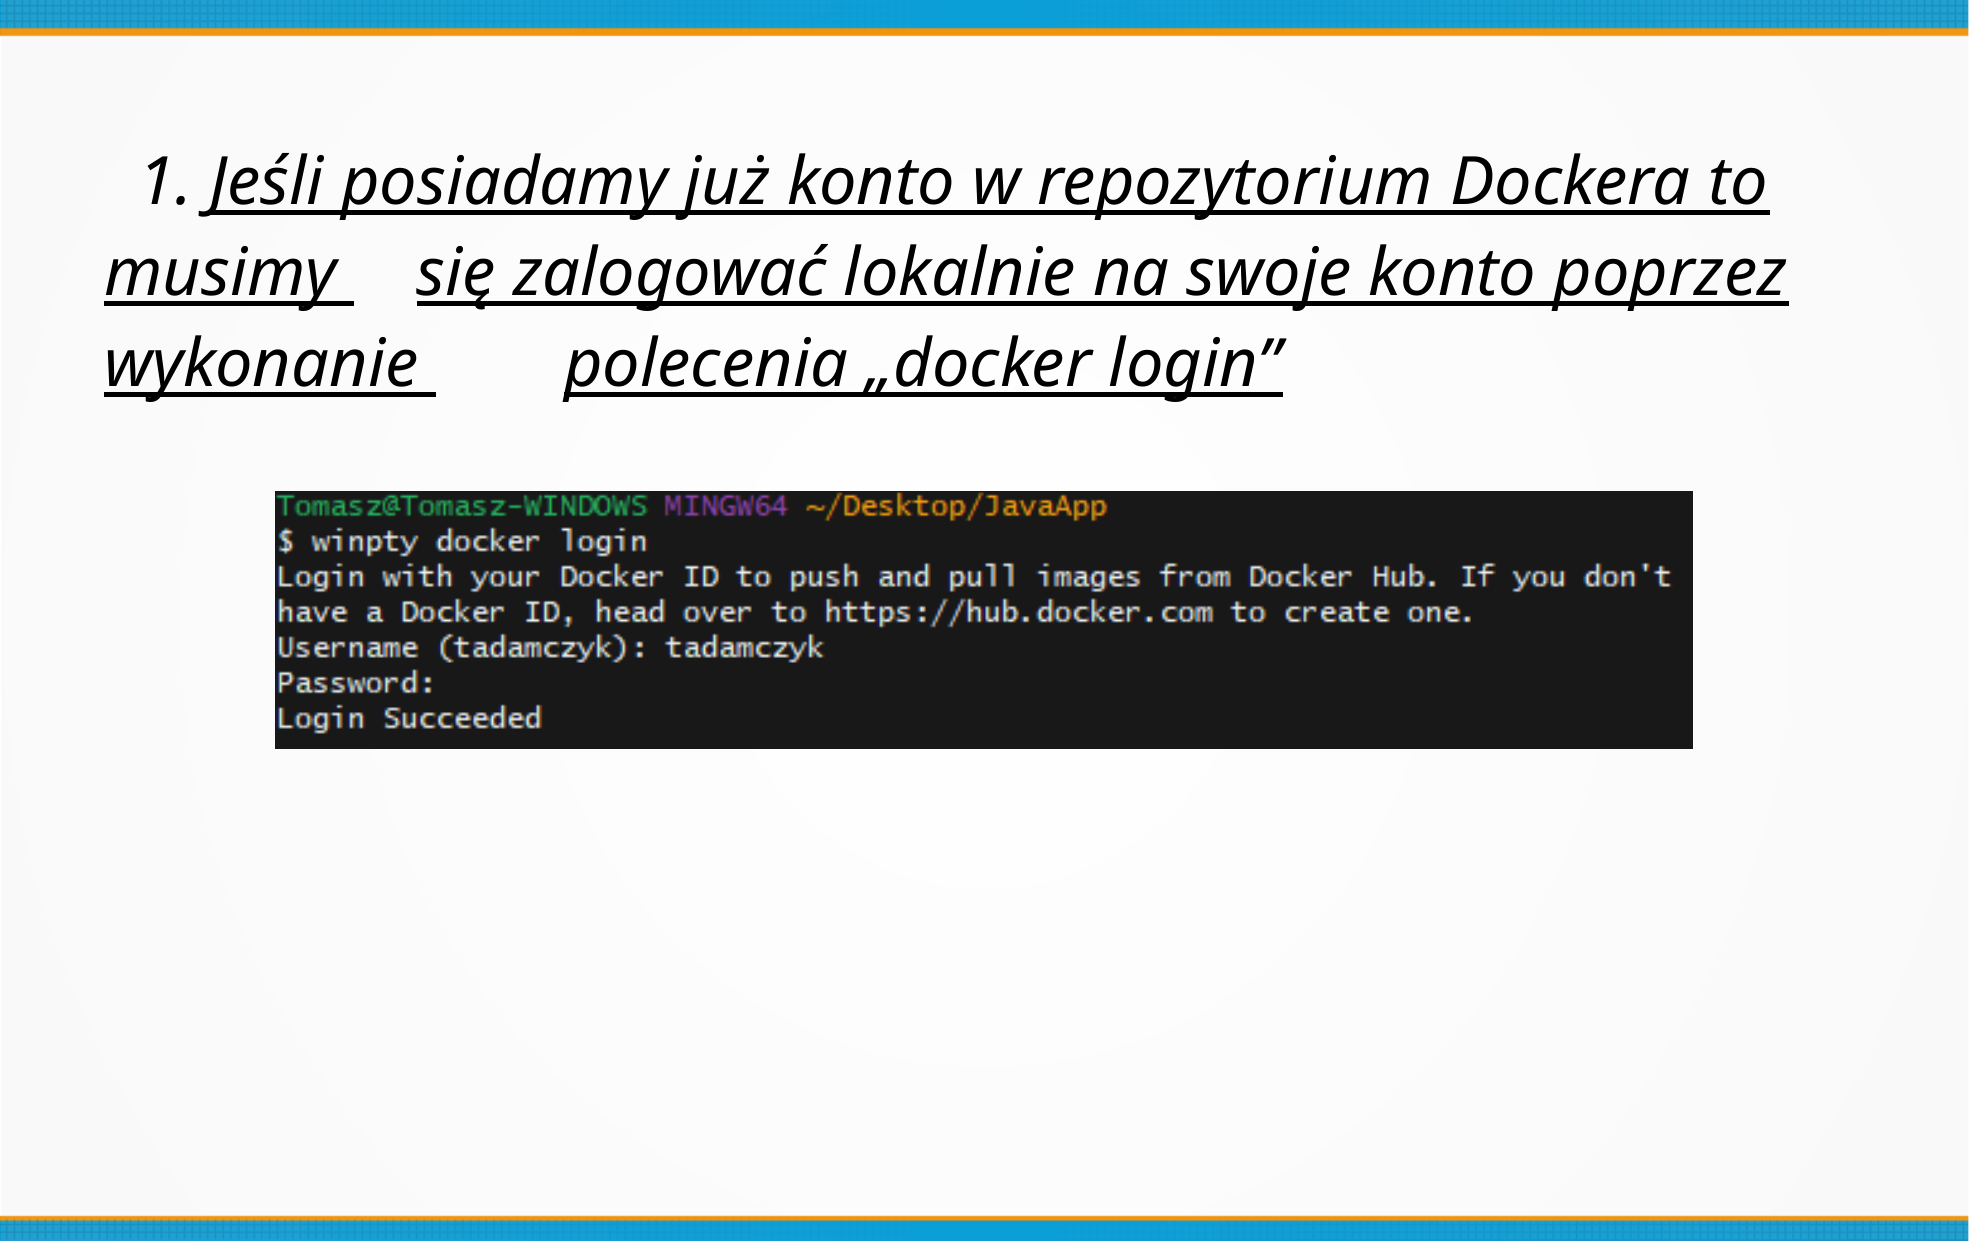

1. Jeśli posiadamy już konto w repozytorium Dockera to musimy 	 się zalogować lokalnie na swoje konto poprzez wykonanie 		 polecenia „docker login”
#